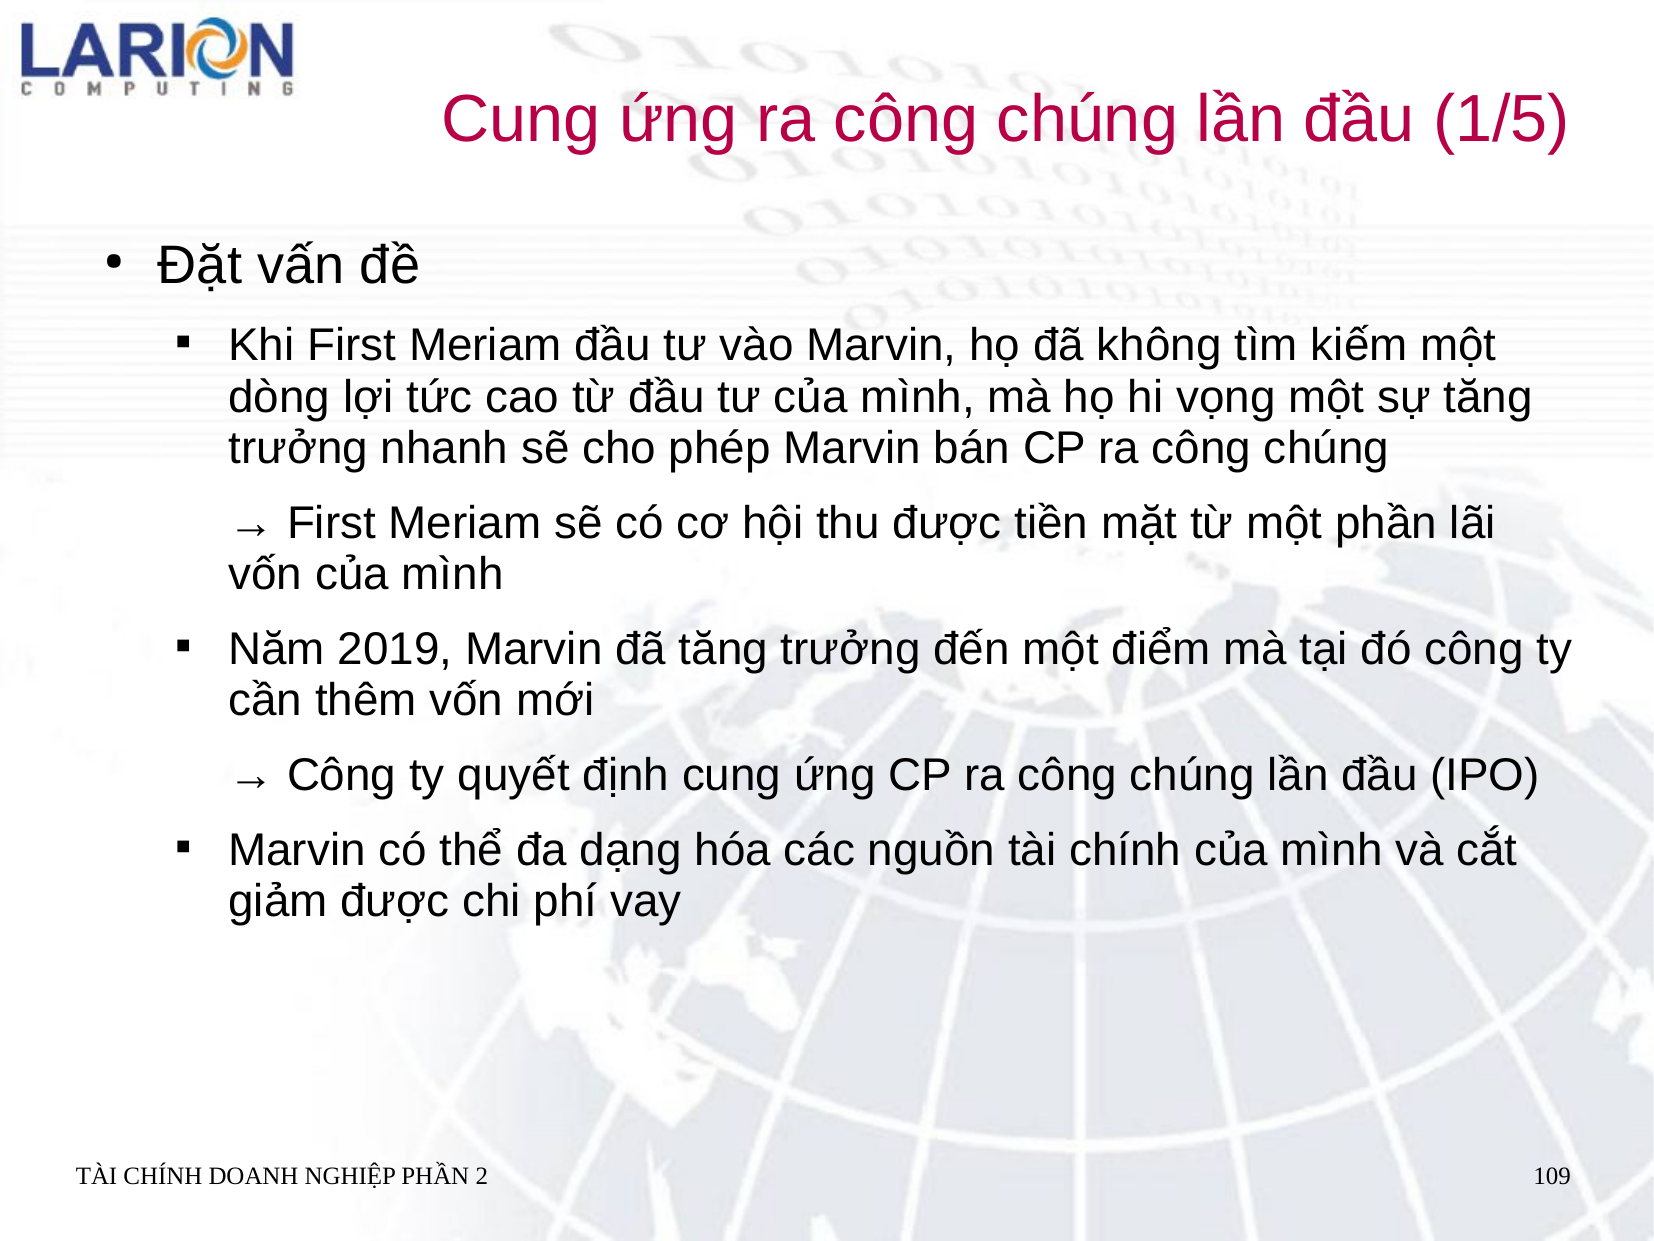

# Cung ứng ra công chúng lần đầu (1/5)
Đặt vấn đề
Khi First Meriam đầu tư vào Marvin, họ đã không tìm kiếm một dòng lợi tức cao từ đầu tư của mình, mà họ hi vọng một sự tăng trưởng nhanh sẽ cho phép Marvin bán CP ra công chúng
→ First Meriam sẽ có cơ hội thu được tiền mặt từ một phần lãi vốn của mình
Năm 2019, Marvin đã tăng trưởng đến một điểm mà tại đó công ty cần thêm vốn mới
→ Công ty quyết định cung ứng CP ra công chúng lần đầu (IPO)
Marvin có thể đa dạng hóa các nguồn tài chính của mình và cắt giảm được chi phí vay
TÀI CHÍNH DOANH NGHIỆP PHẦN 2
109